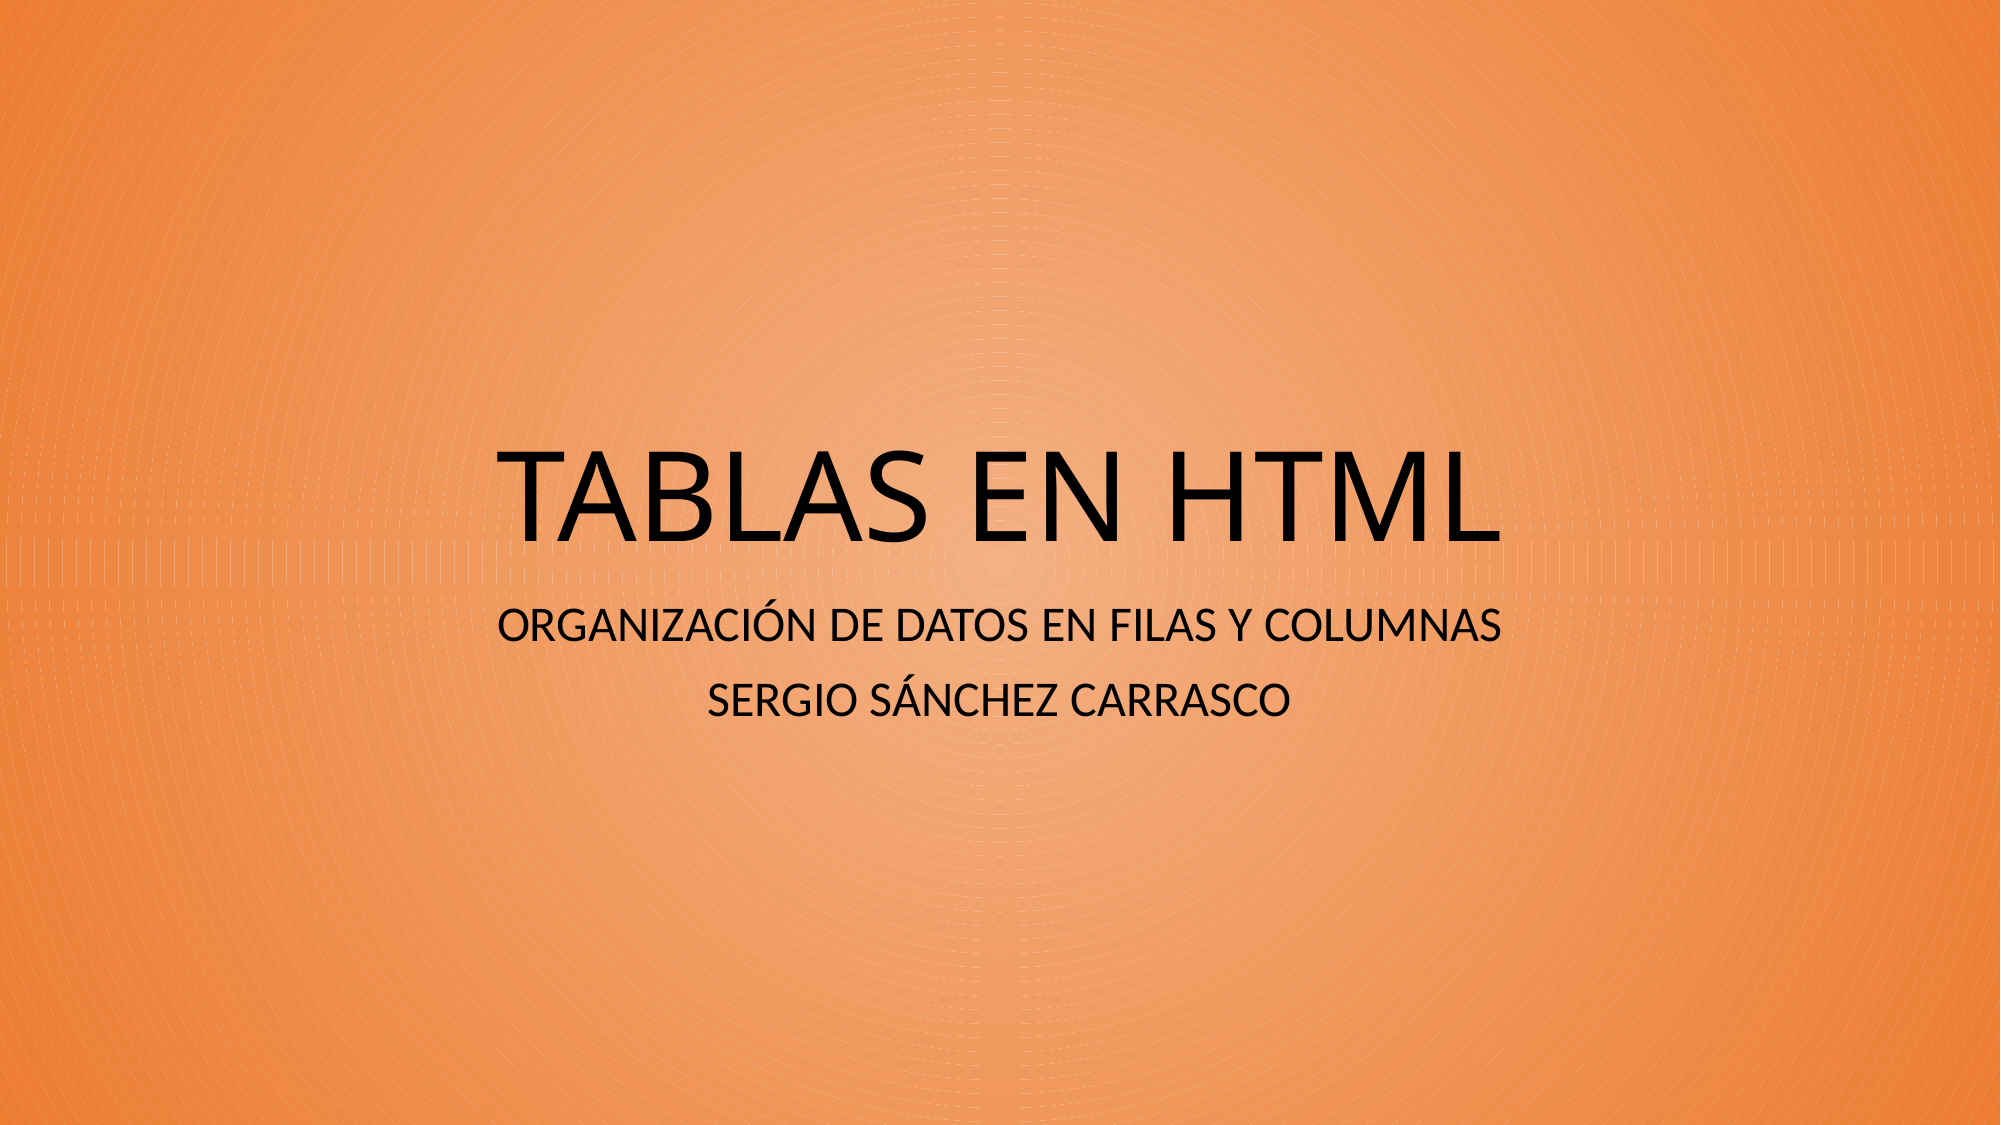

# TABLAS EN HTML
ORGANIZACIÓN DE DATOS EN FILAS Y COLUMNAS
SERGIO SÁNCHEZ CARRASCO